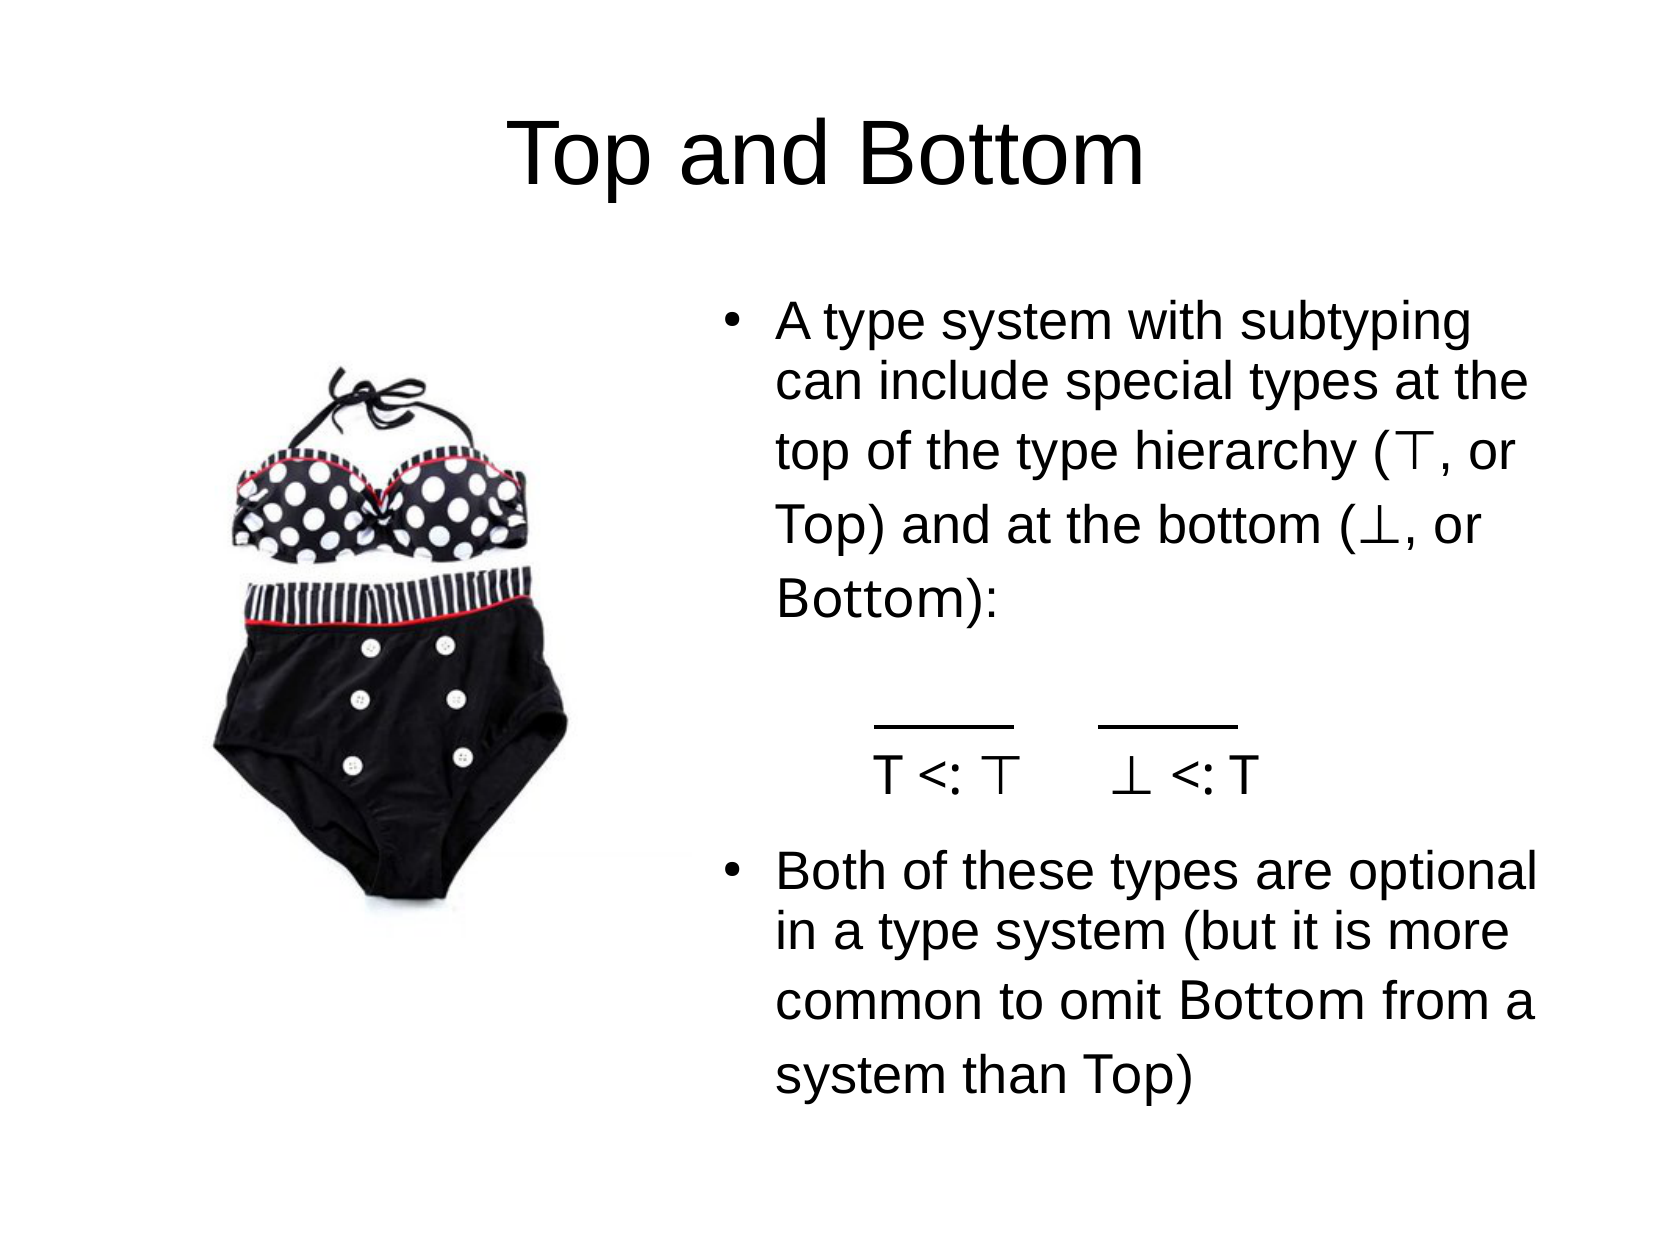

# Top and Bottom
A type system with subtyping can include special types at the top of the type hierarchy (⊤, or Top) and at the bottom (⊥, or Bottom):
 T <: ⊤ ⊥ <: T
Both of these types are optional in a type system (but it is more common to omit Bottom from a system than Top)